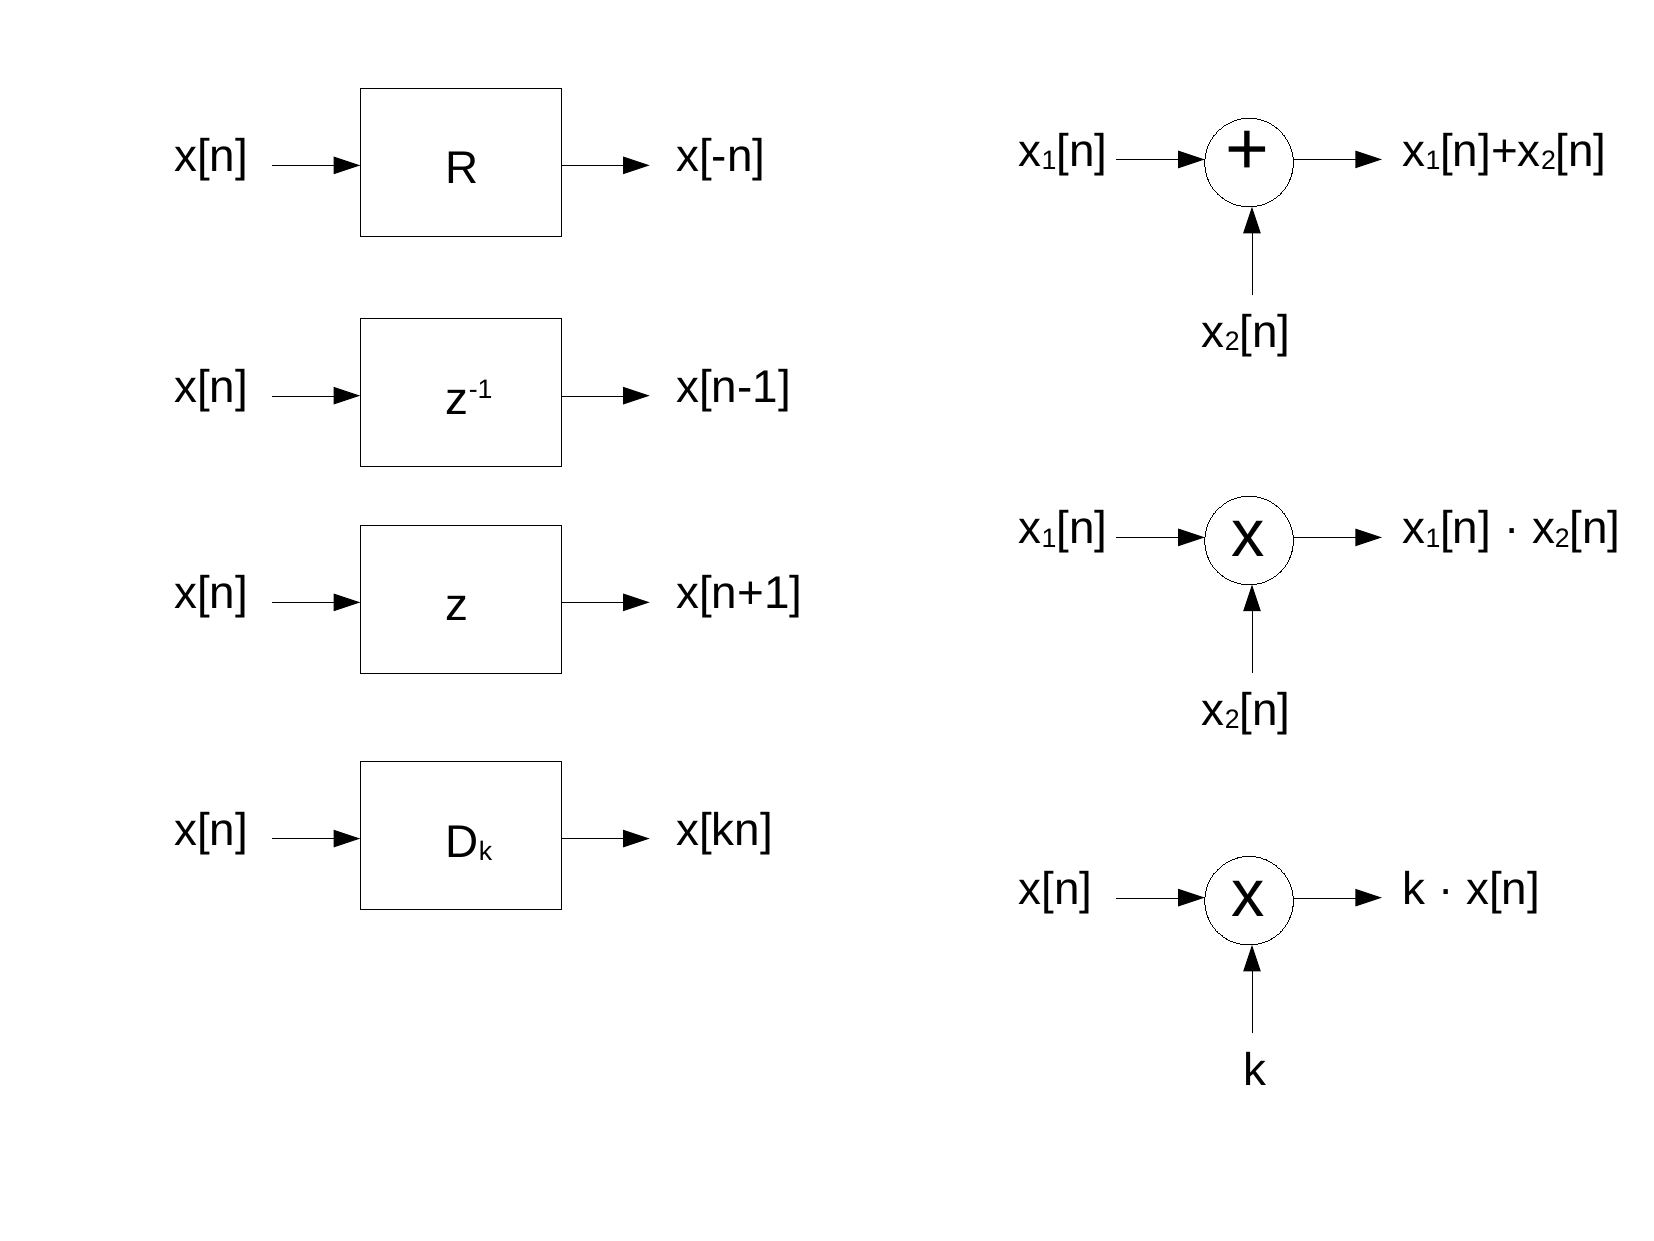

+
x1[n]
x1[n]+x2[n]
x[n]
x[-n]
R
x2[n]
x[n]
x[n-1]
z-1
x
x1[n]
x1[n] · x2[n]
x[n]
x[n+1]
z
x2[n]
x[n]
x[kn]
Dk
x
x[n]
k · x[n]
k